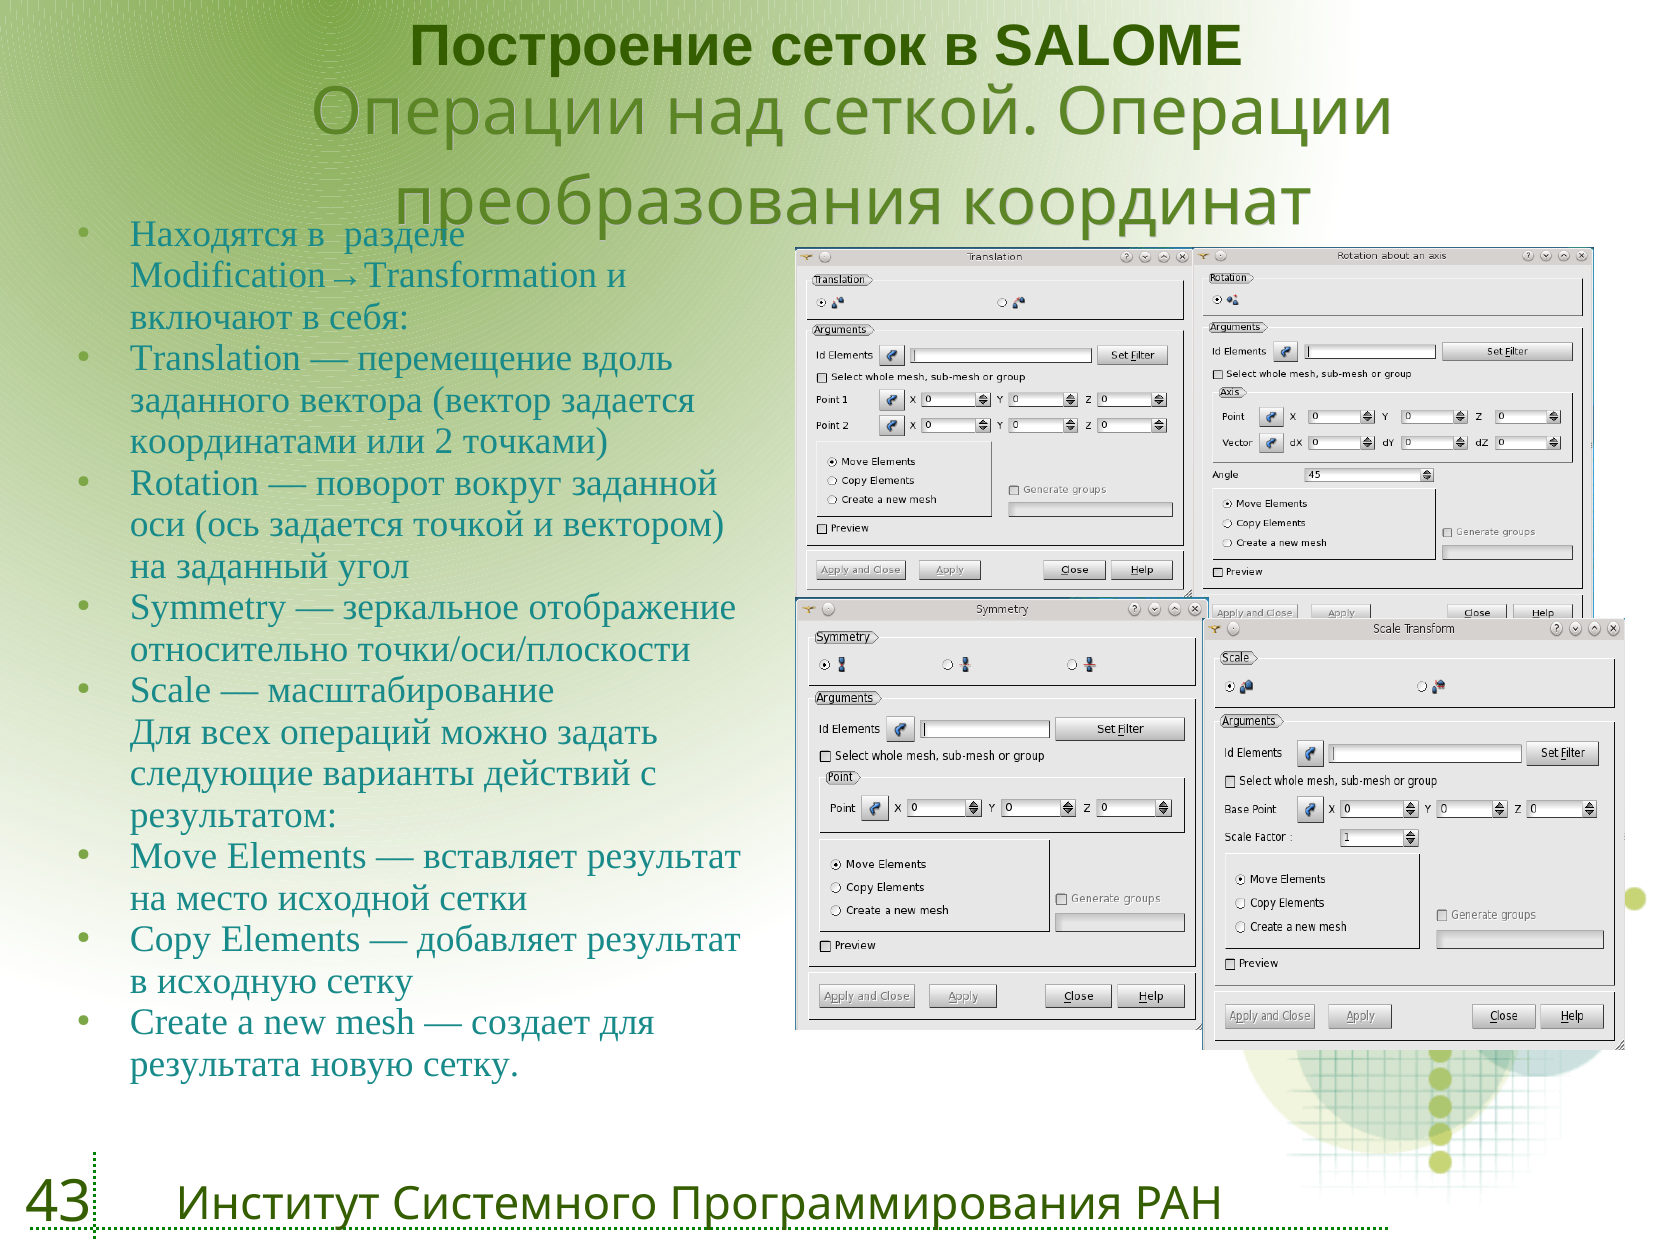

# Операции над сеткой. Операции преобразования координат
Находятся в разделе Modification→Transformation и включают в себя:
Translation — перемещение вдоль заданного вектора (вектор задается координатами или 2 точками)
Rotation — поворот вокруг заданной оси (ось задается точкой и вектором) на заданный угол
Symmetry — зеркальное отображение относительно точки/оси/плоскости
Scale — масштабирование
Для всех операций можно задать следующие варианты действий с результатом:
Move Elements — вставляет результат на место исходной сетки
Copy Elements — добавляет результат в исходную сетку
Create a new mesh — создает для результата новую сетку.